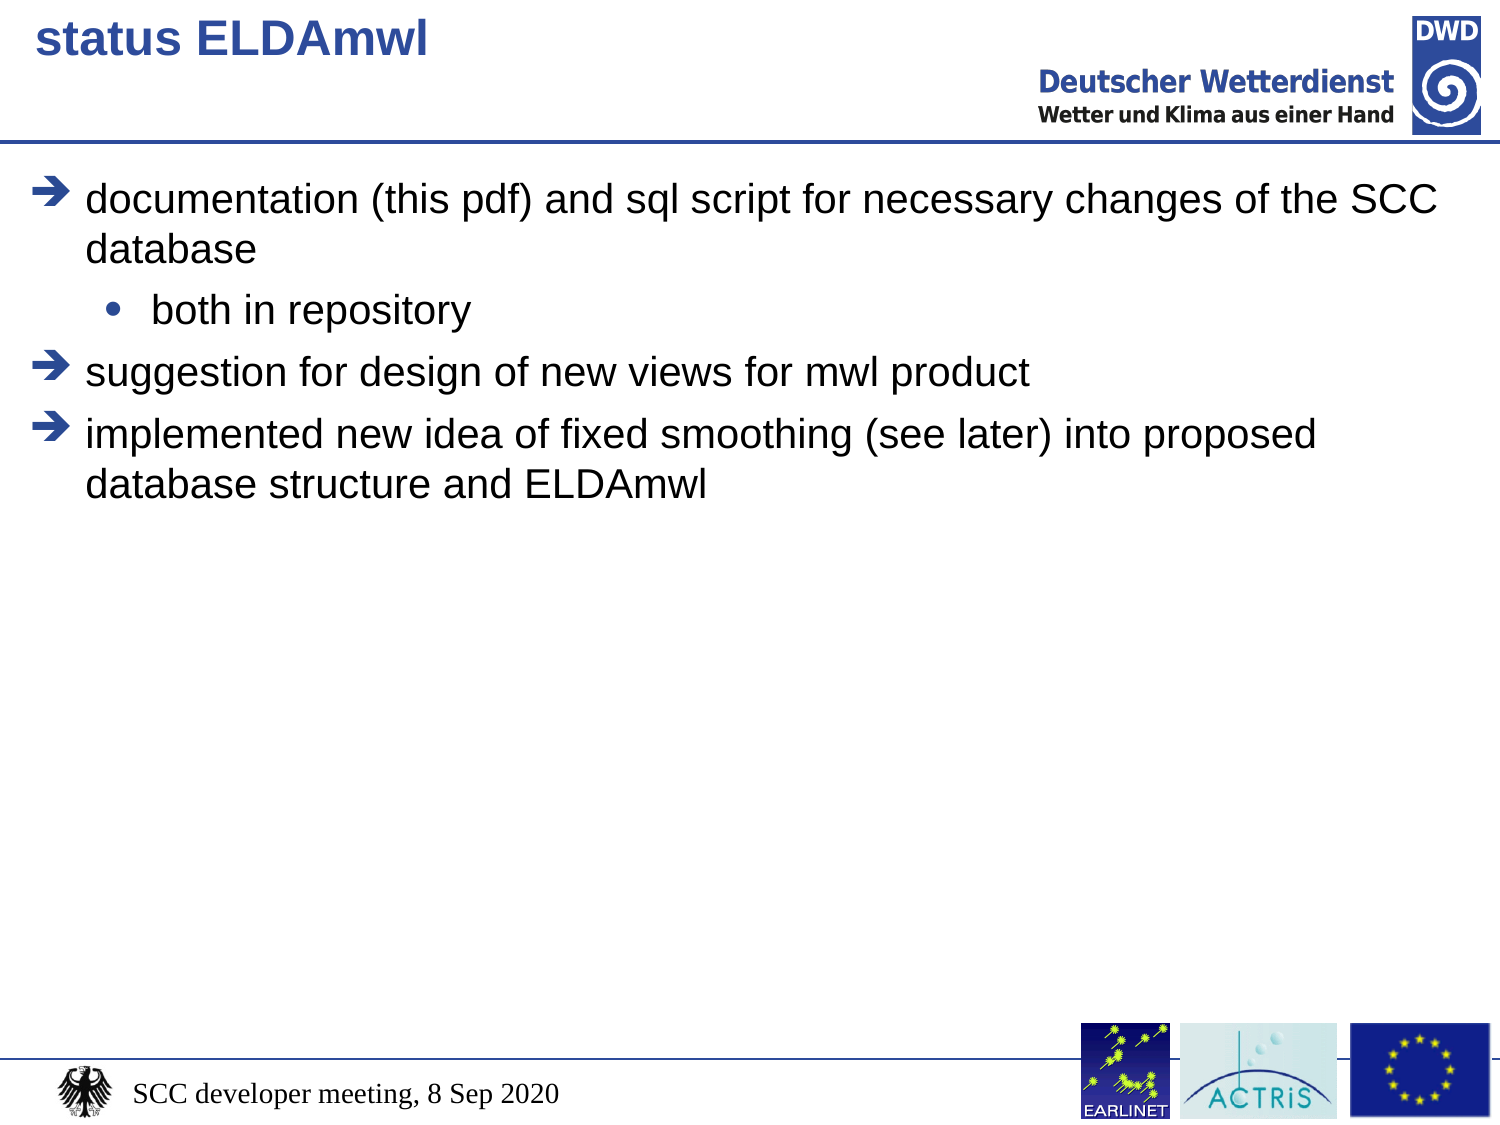

status ELDAmwl
documentation (this pdf) and sql script for necessary changes of the SCC database
both in repository
suggestion for design of new views for mwl product
implemented new idea of fixed smoothing (see later) into proposed database structure and ELDAmwl